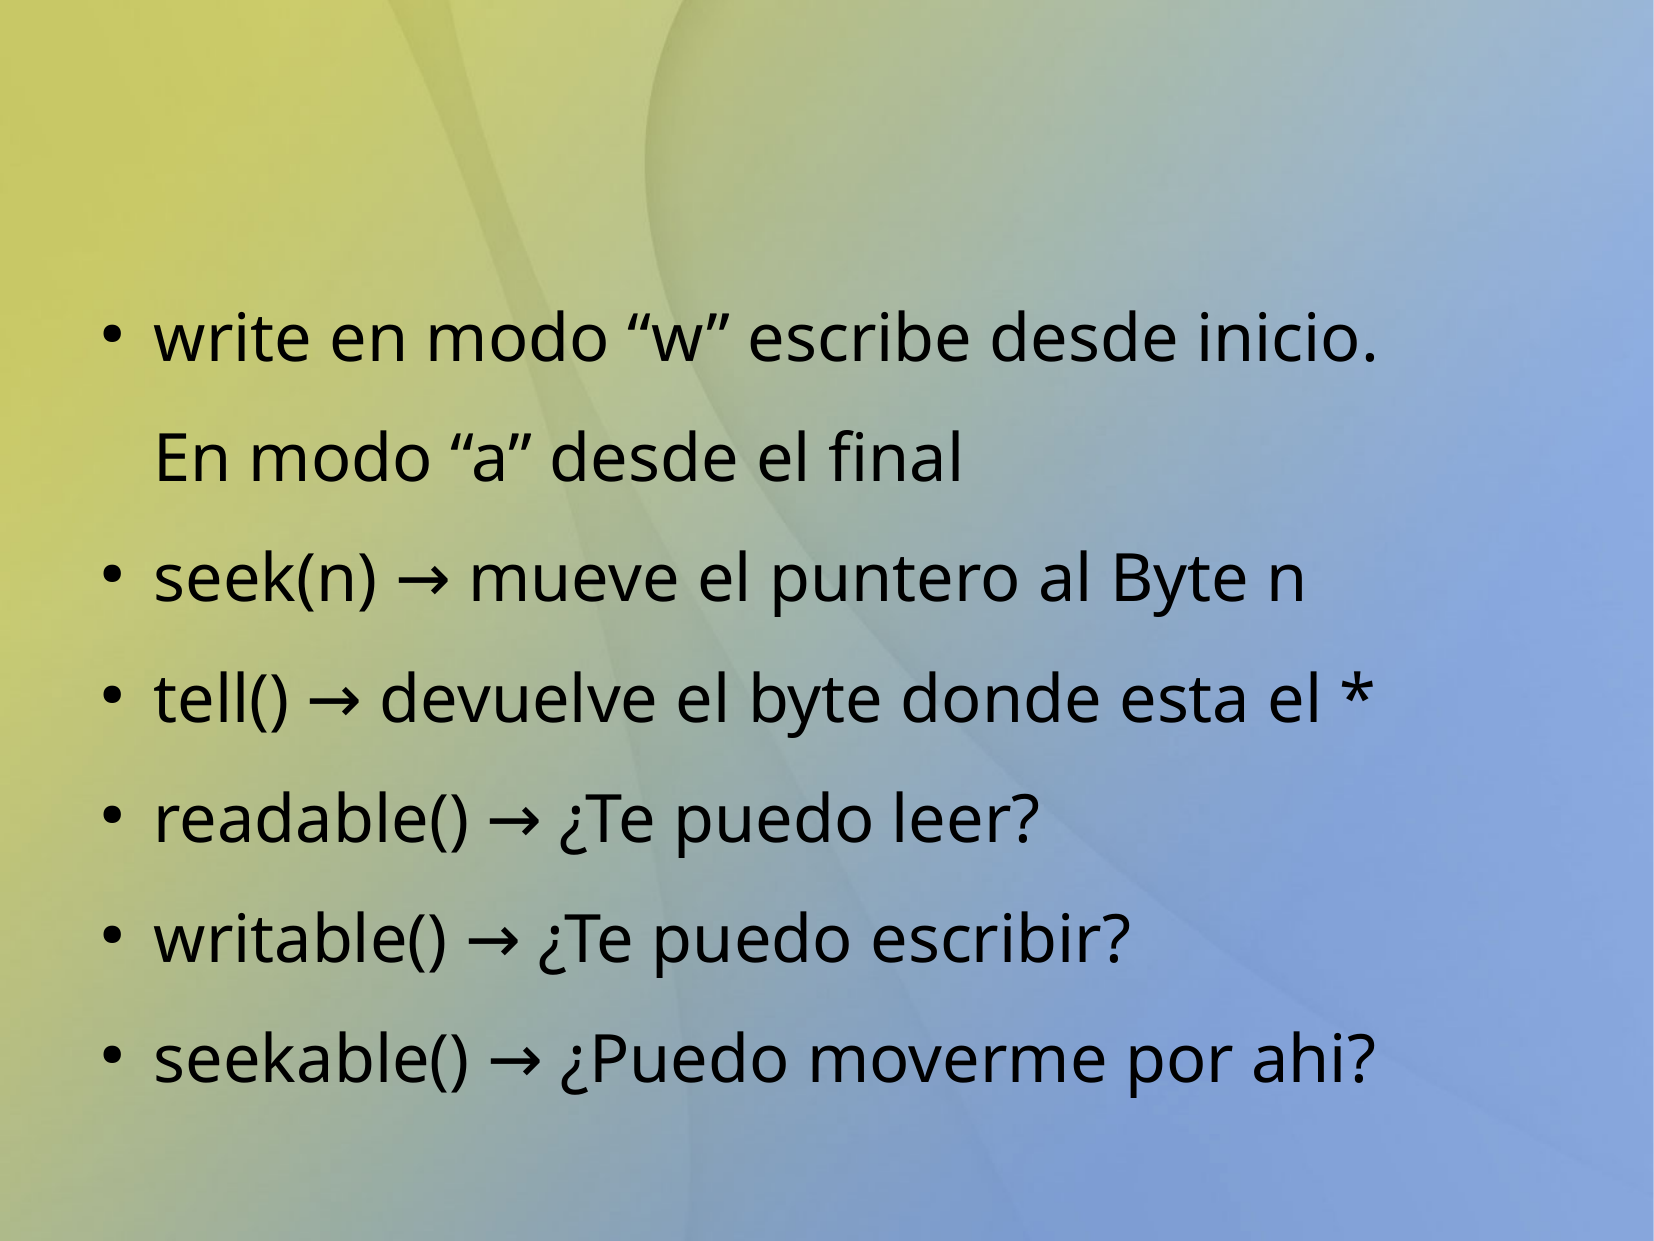

#
write en modo “w” escribe desde inicio.
En modo “a” desde el final
seek(n) → mueve el puntero al Byte n
tell() → devuelve el byte donde esta el *
readable() → ¿Te puedo leer?
writable() → ¿Te puedo escribir?
seekable() → ¿Puedo moverme por ahi?